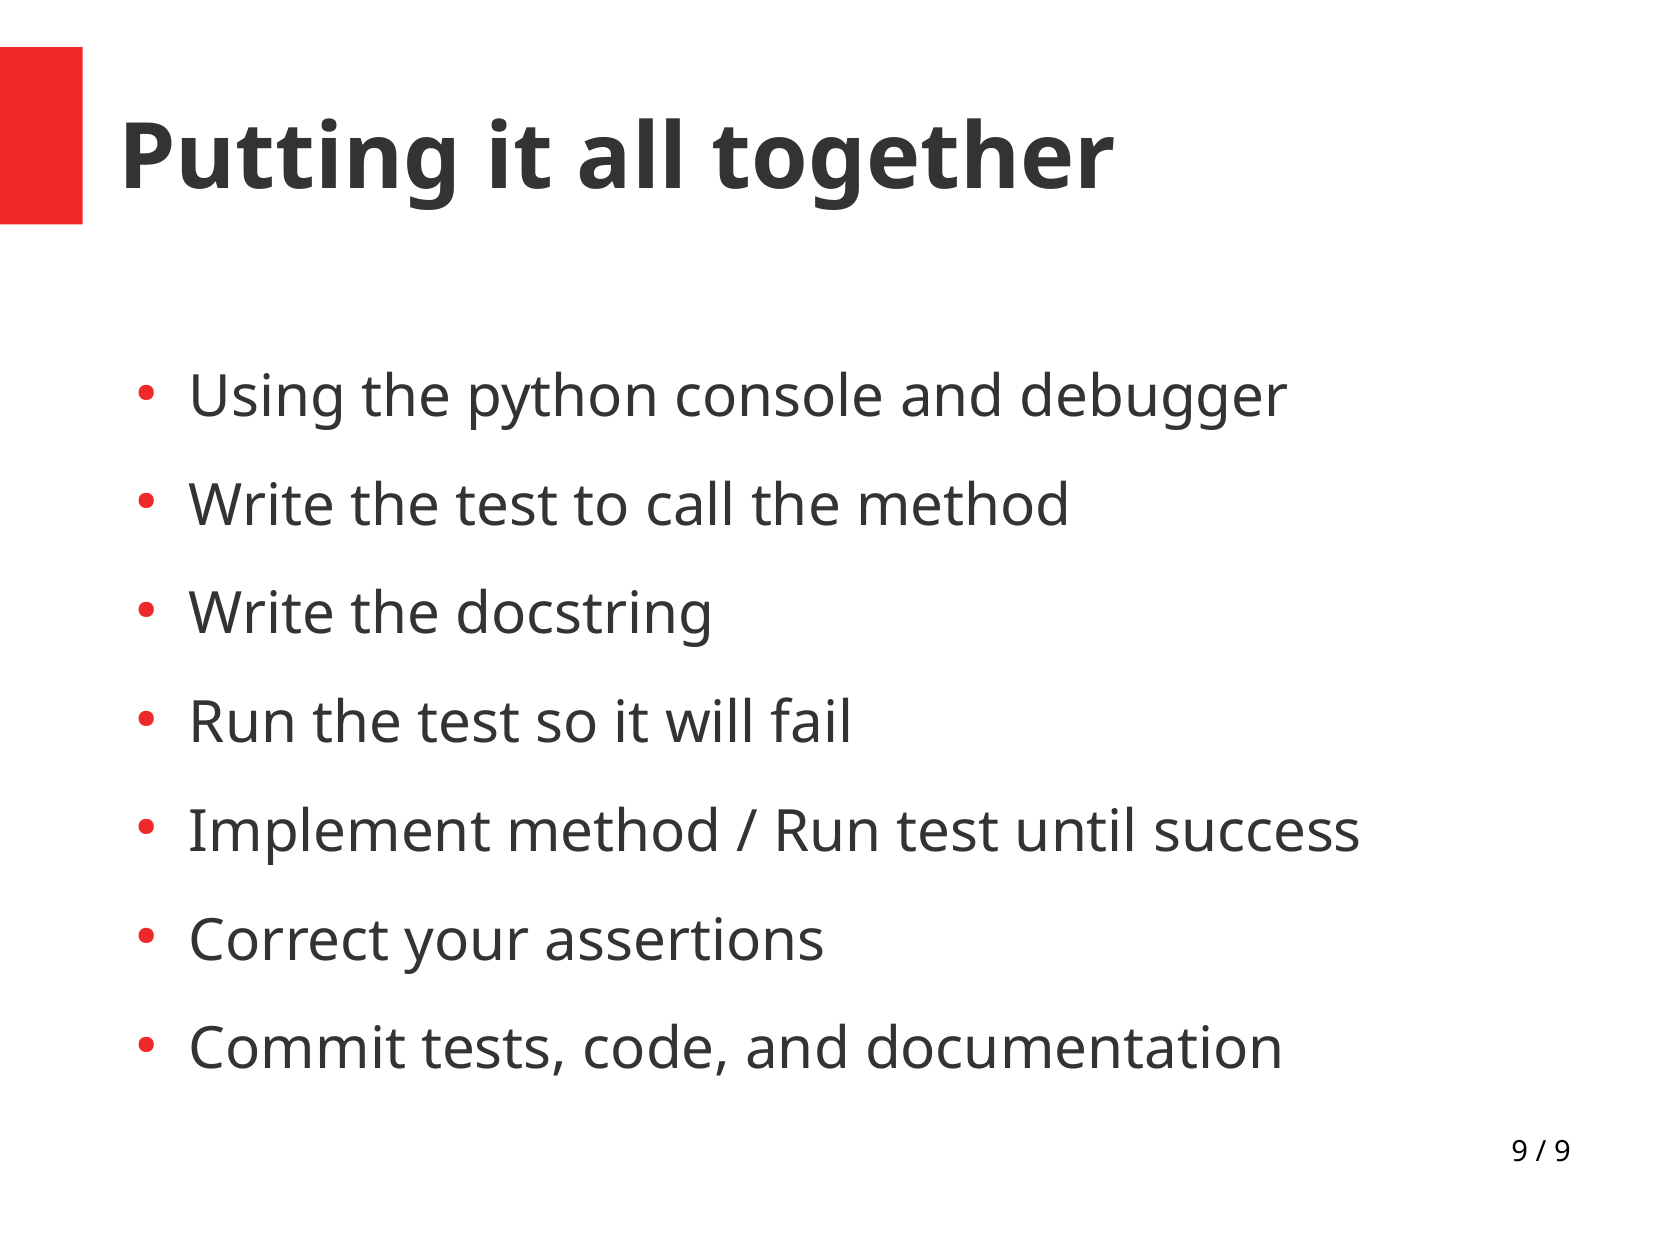

# Putting it all together
Using the python console and debugger
Write the test to call the method
Write the docstring
Run the test so it will fail
Implement method / Run test until success
Correct your assertions
Commit tests, code, and documentation
9